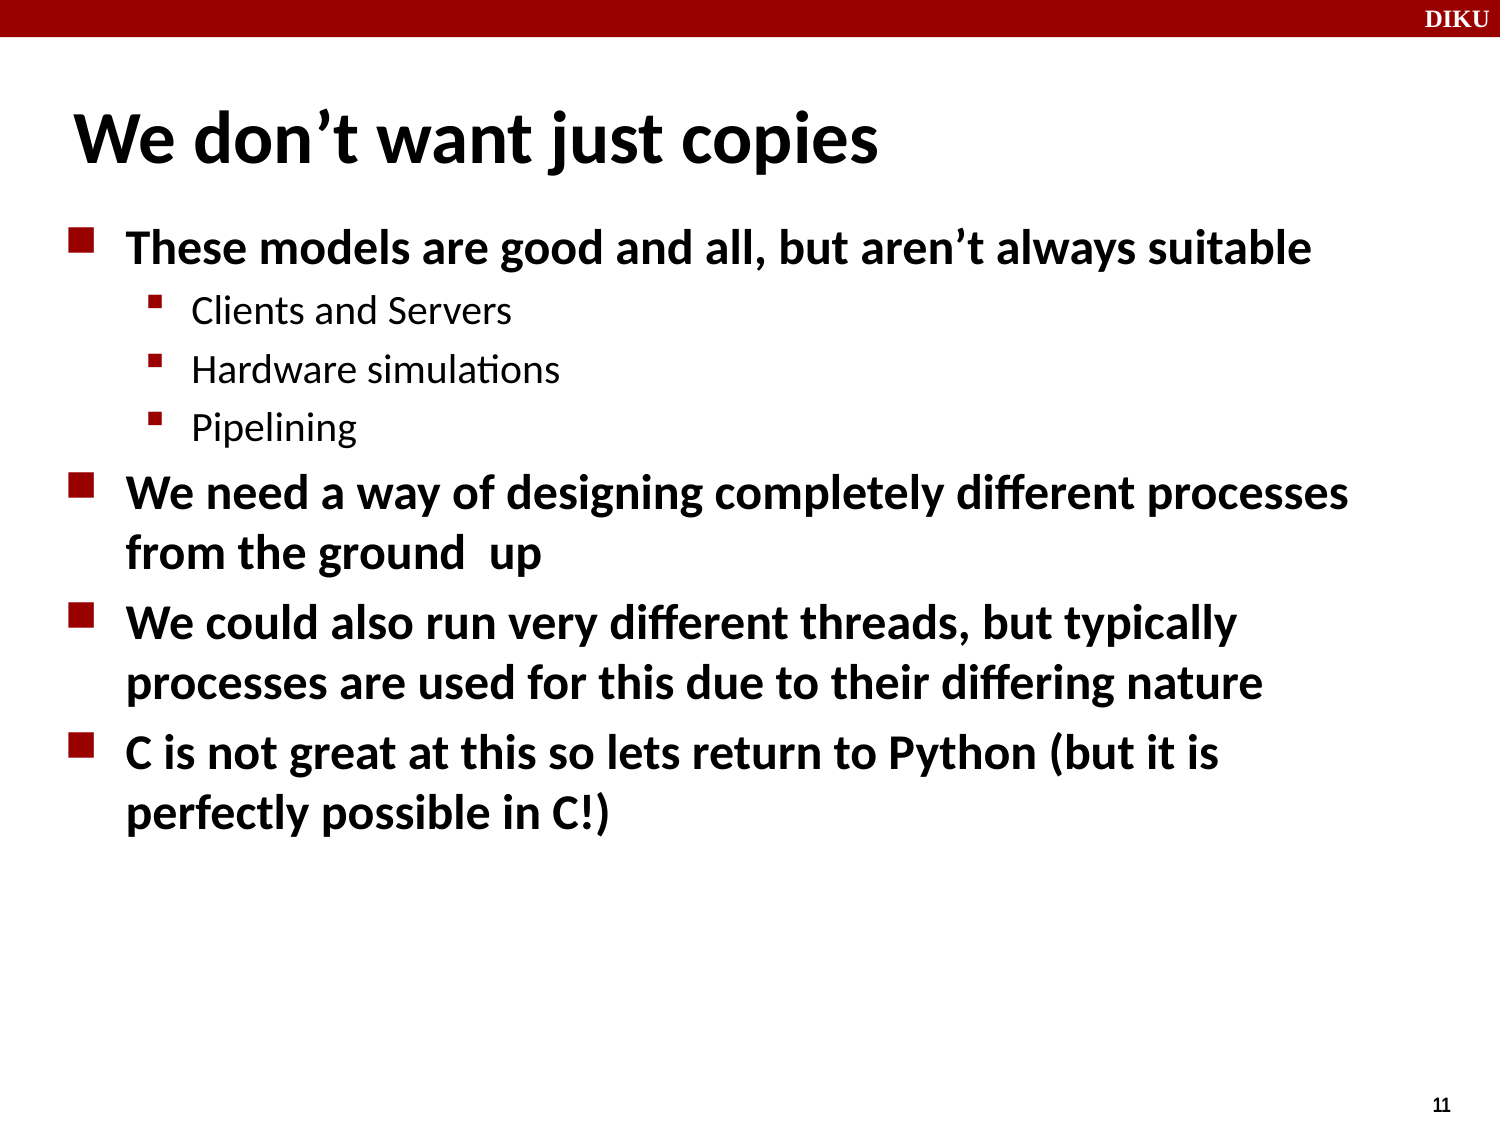

We don’t want just copies
These models are good and all, but aren’t always suitable
Clients and Servers
Hardware simulations
Pipelining
We need a way of designing completely different processes from the ground up
We could also run very different threads, but typically processes are used for this due to their differing nature
C is not great at this so lets return to Python (but it is perfectly possible in C!)